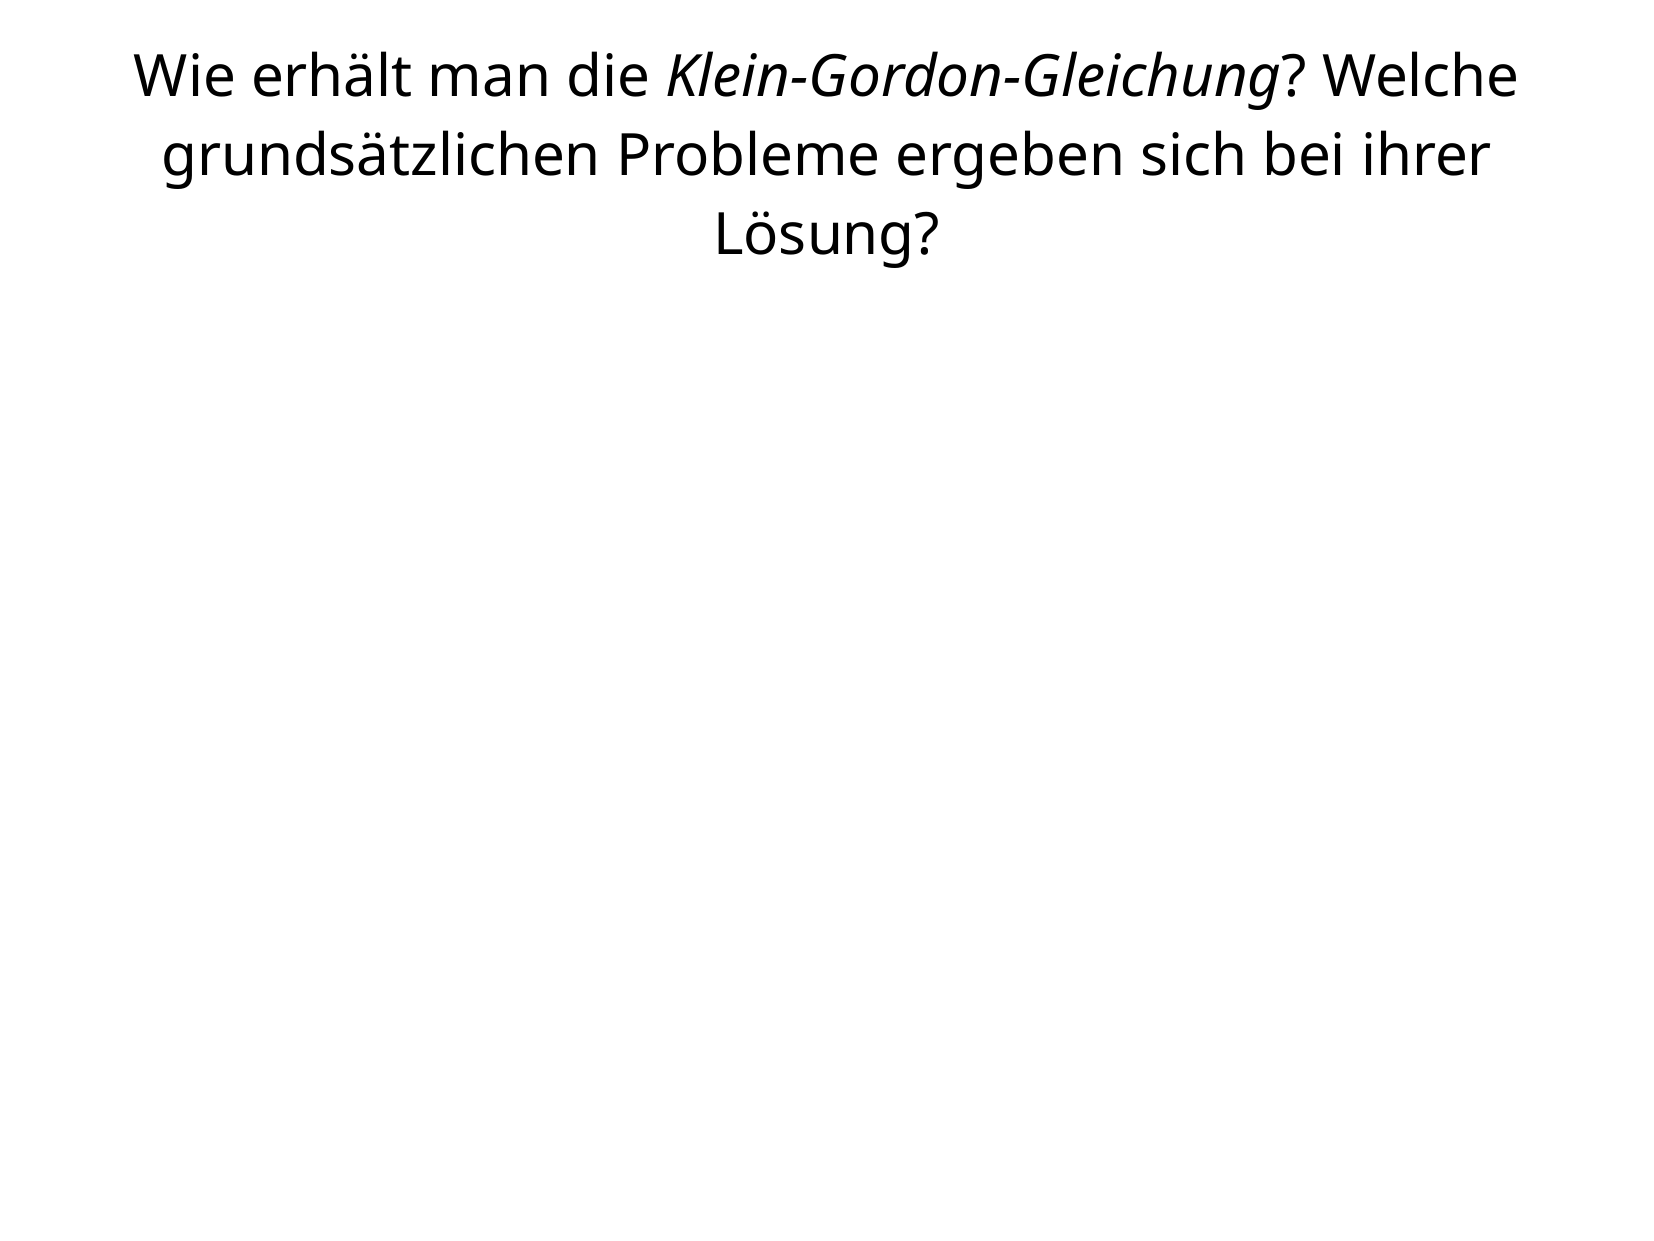

# Wie erhält man die Klein-Gordon-Gleichung? Welche grundsätzlichen Probleme ergeben sich bei ihrer Lösung?